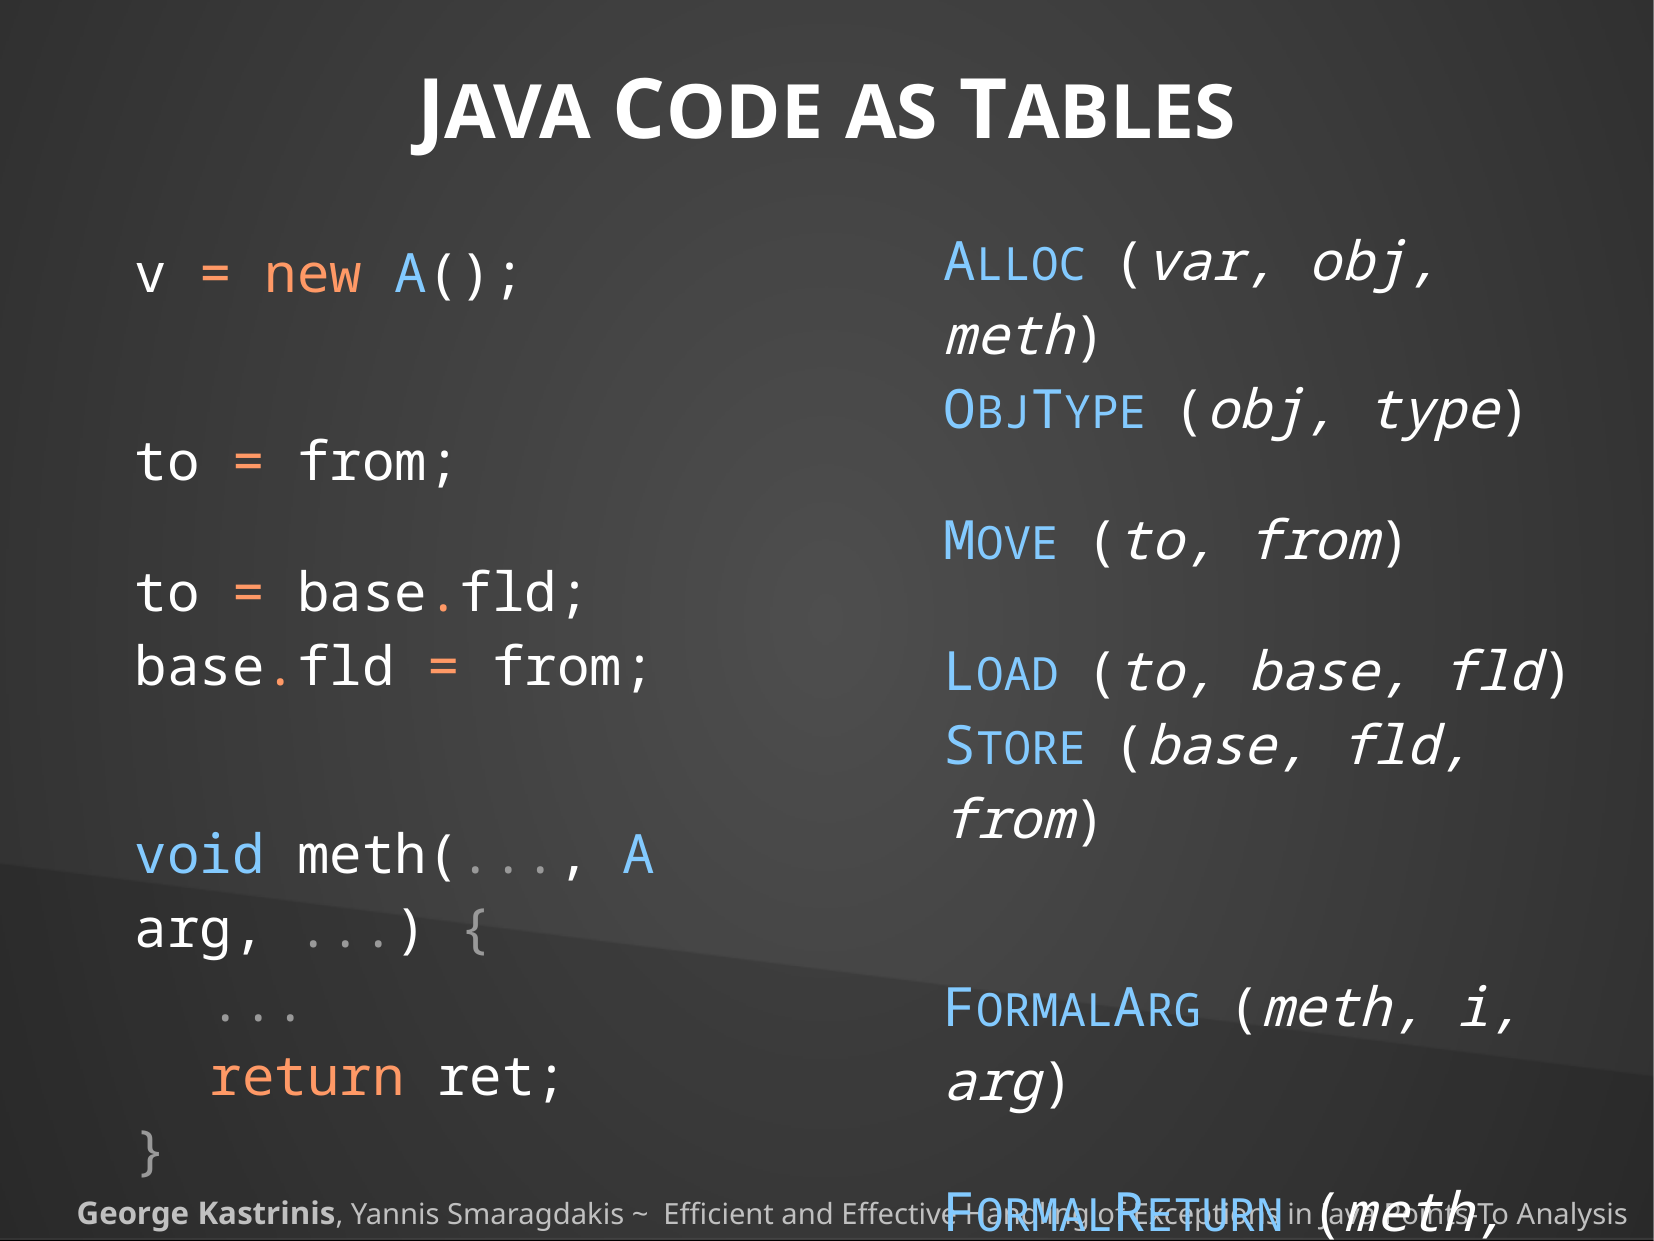

JAVA CODE AS TABLES
ALLOC (var, obj, meth)
OBJTYPE (obj, type)
MOVE (to, from)
LOAD (to, base, fld)
STORE (base, fld, from)
FORMALARG (meth, i, arg)
FORMALRETURN (meth, ret)
VCALL (base, sig, invo)
v = new A();
to = from;
to = base.fld;
base.fld = from;
void meth(..., A arg, ...) {
	...
	return ret;
}
base.sig(...);